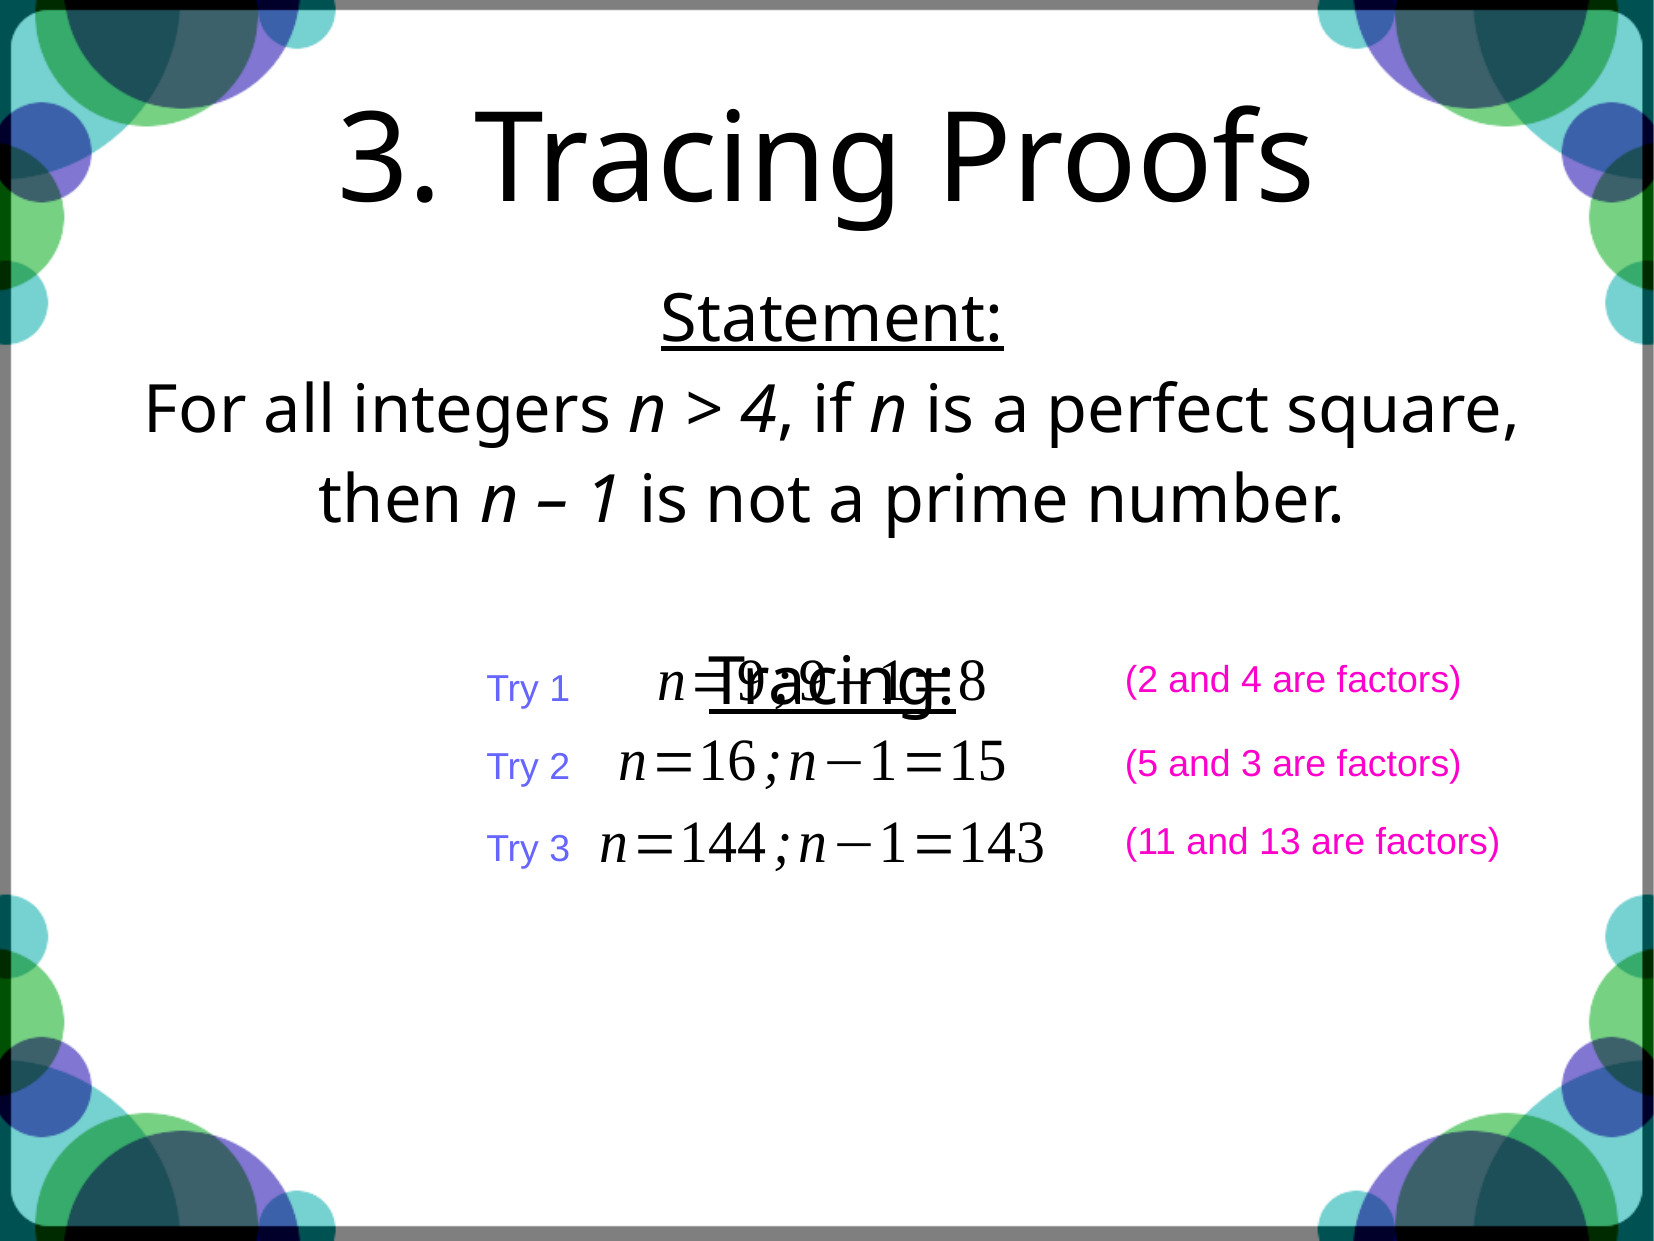

# 3. Tracing Proofs
Statement:
For all integers n > 4, if n is a perfect square, then n – 1 is not a prime number.
Tracing:
(2 and 4 are factors)
Try 1
(5 and 3 are factors)
Try 2
(11 and 13 are factors)
Try 3